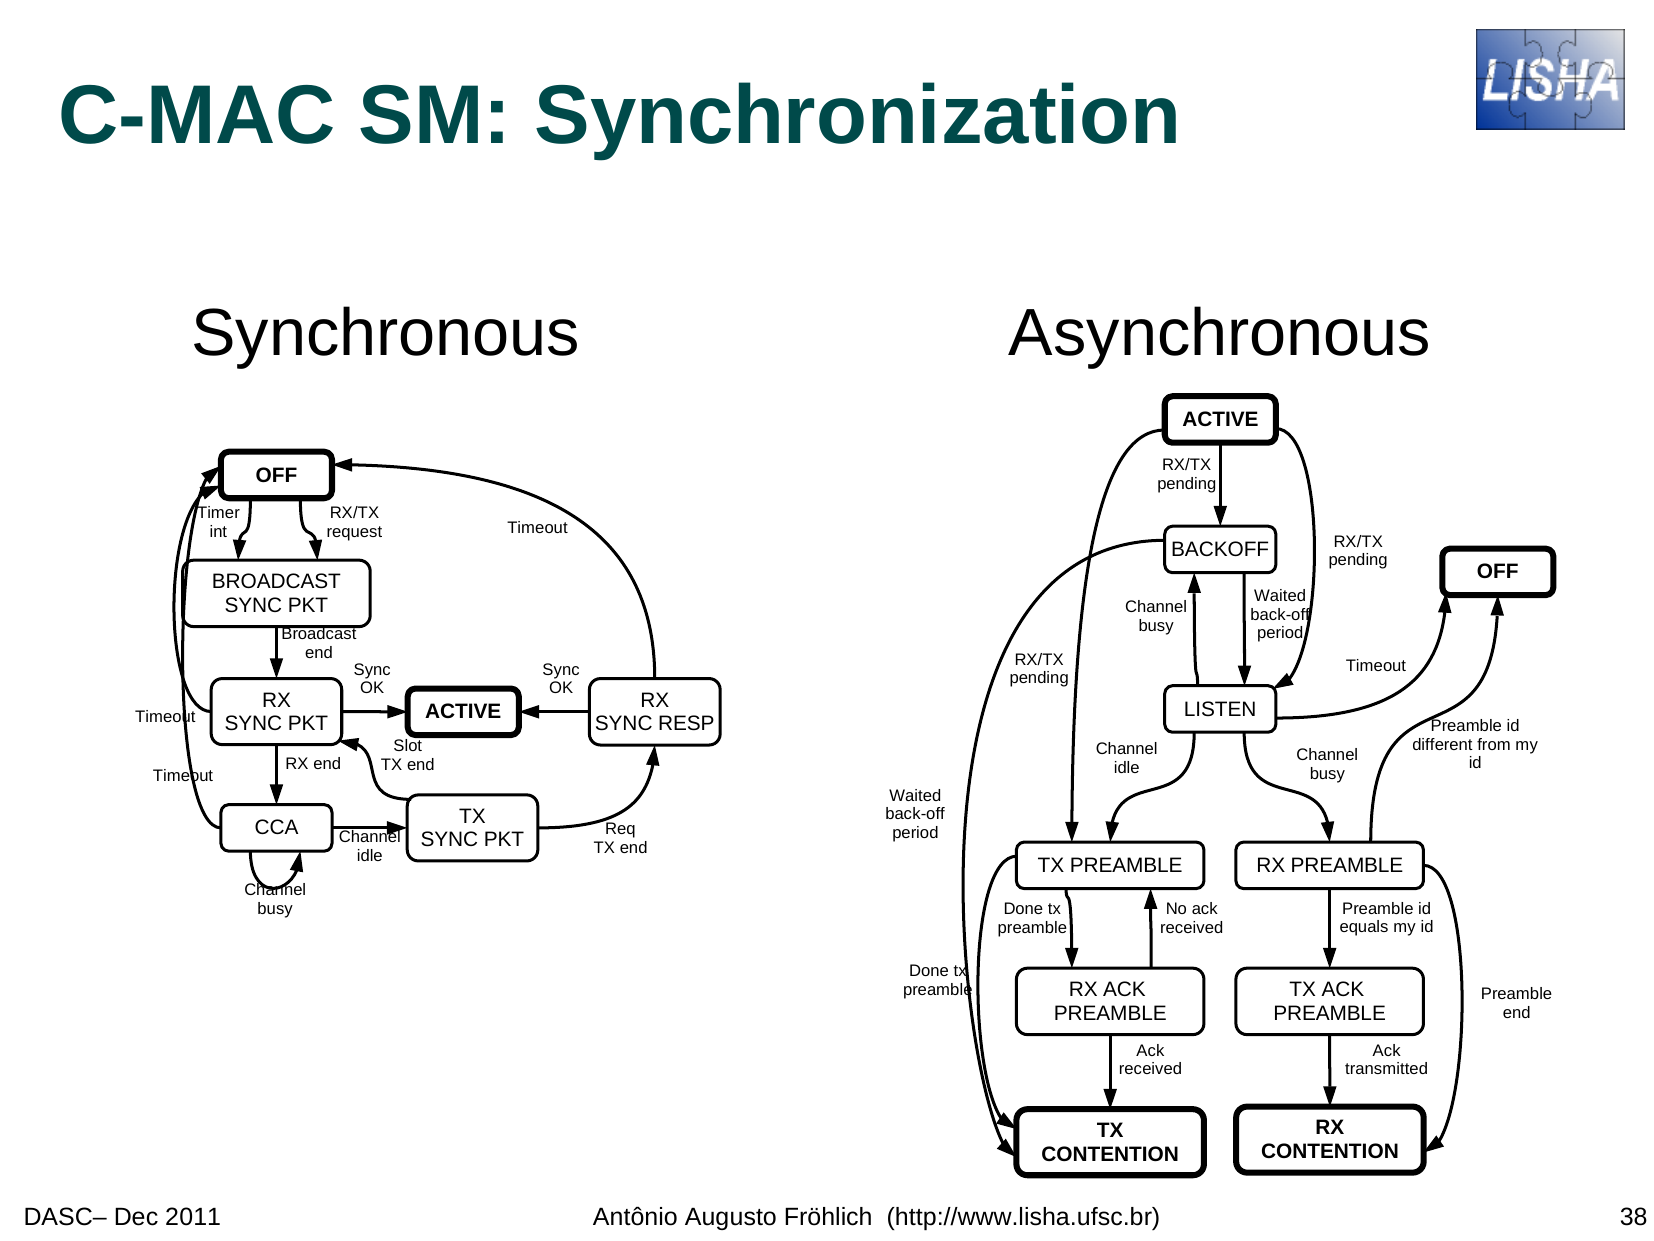

# C-MAC SM: Synchronization
Synchronous
Asynchronous
ACTIVE
RX/TX
pending
BACKOFF
RX/TX
pending
OFF
Waited
back-off
period
Channel
busy
RX/TX
pending
Timeout
LISTEN
Preamble id
different from my id
Channel
idle
Channel
busy
Waited
back-off
period
TX PREAMBLE
RX PREAMBLE
Preamble id
equals my id
Done tx
preamble
No ack
received
Done tx
preamble
RX ACK
PREAMBLE
TX ACK
PREAMBLE
Preamble
end
Ack
transmitted
Ack
received
RX
CONTENTION
TX
CONTENTION
OFF
Timer
int
RX/TX
request
Timeout
BROADCAST
SYNC PKT
Broadcast
end
Sync
OK
Sync
OK
RX
SYNC PKT
RX
SYNC RESP
ACTIVE
Timeout
Slot
TX end
RX end
Timeout
TX
SYNC PKT
CCA
Req
TX end
Channel
idle
Channel
busy